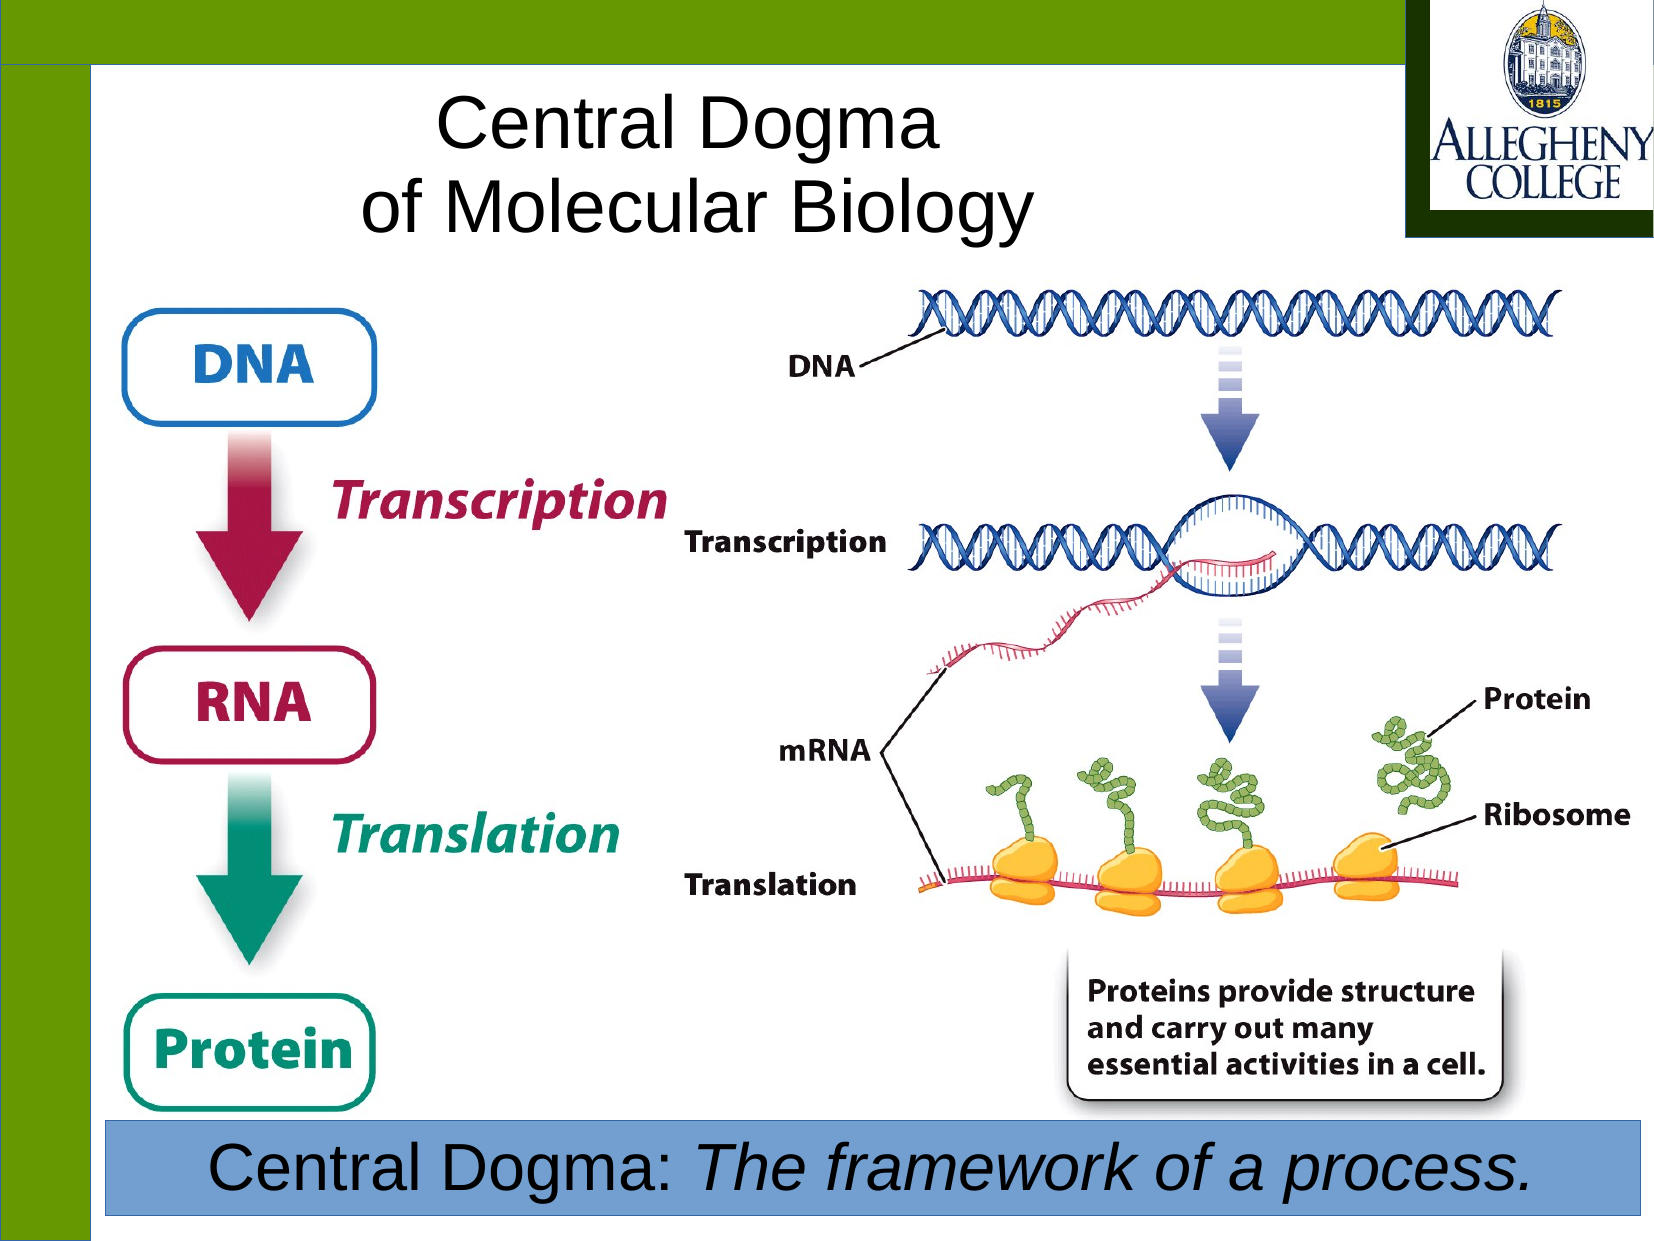

# Central Dogma of Molecular Biology
Central Dogma: The framework of a process.